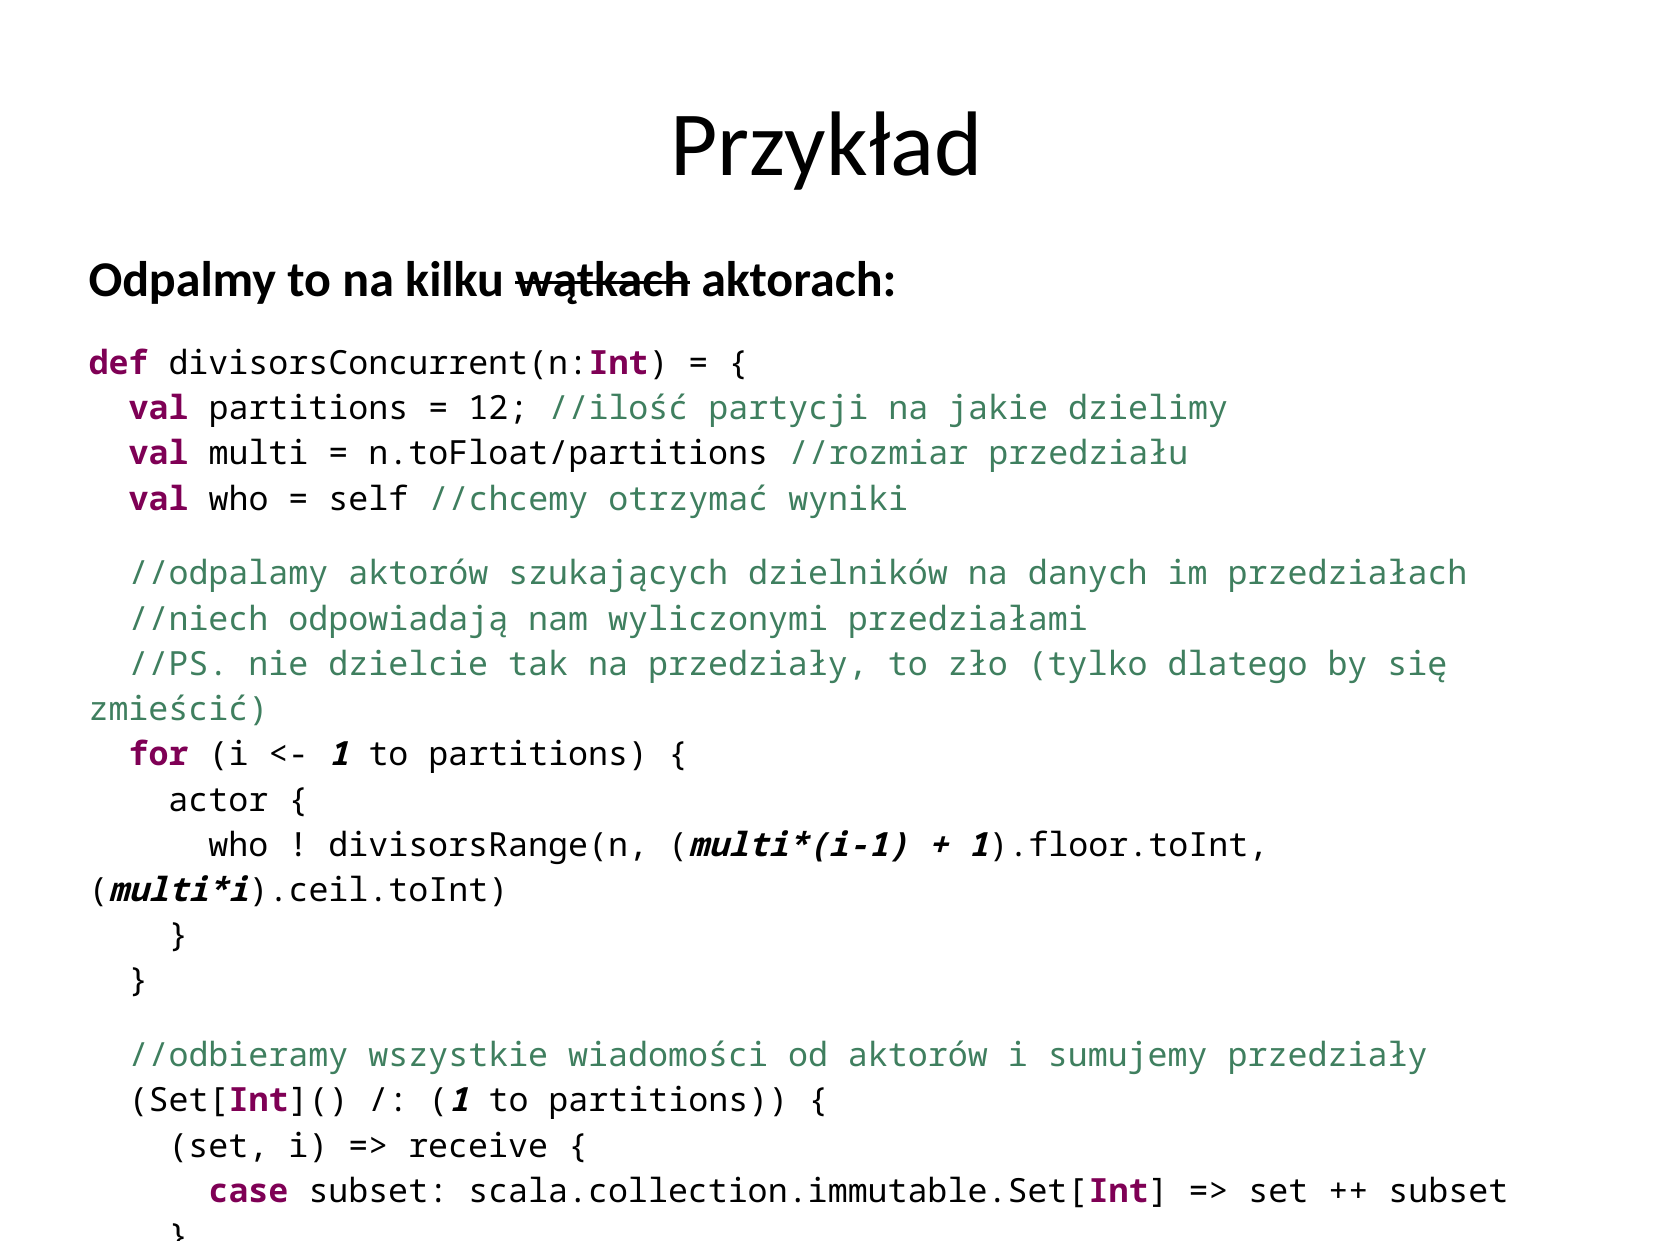

# Przykład
Odpalmy to na kilku wątkach aktorach:
def divisorsConcurrent(n:Int) = {
 val partitions = 12; //ilość partycji na jakie dzielimy
 val multi = n.toFloat/partitions //rozmiar przedziału
 val who = self //chcemy otrzymać wyniki
 //odpalamy aktorów szukających dzielników na danych im przedziałach
 //niech odpowiadają nam wyliczonymi przedziałami
 //PS. nie dzielcie tak na przedziały, to zło (tylko dlatego by się zmieścić)
 for (i <- 1 to partitions) {
 actor {
 who ! divisorsRange(n, (multi*(i-1) + 1).floor.toInt, (multi*i).ceil.toInt)
 }
 }
 //odbieramy wszystkie wiadomości od aktorów i sumujemy przedziały
 (Set[Int]() /: (1 to partitions)) {
 (set, i) => receive {
 case subset: scala.collection.immutable.Set[Int] => set ++ subset
 }
 }
}